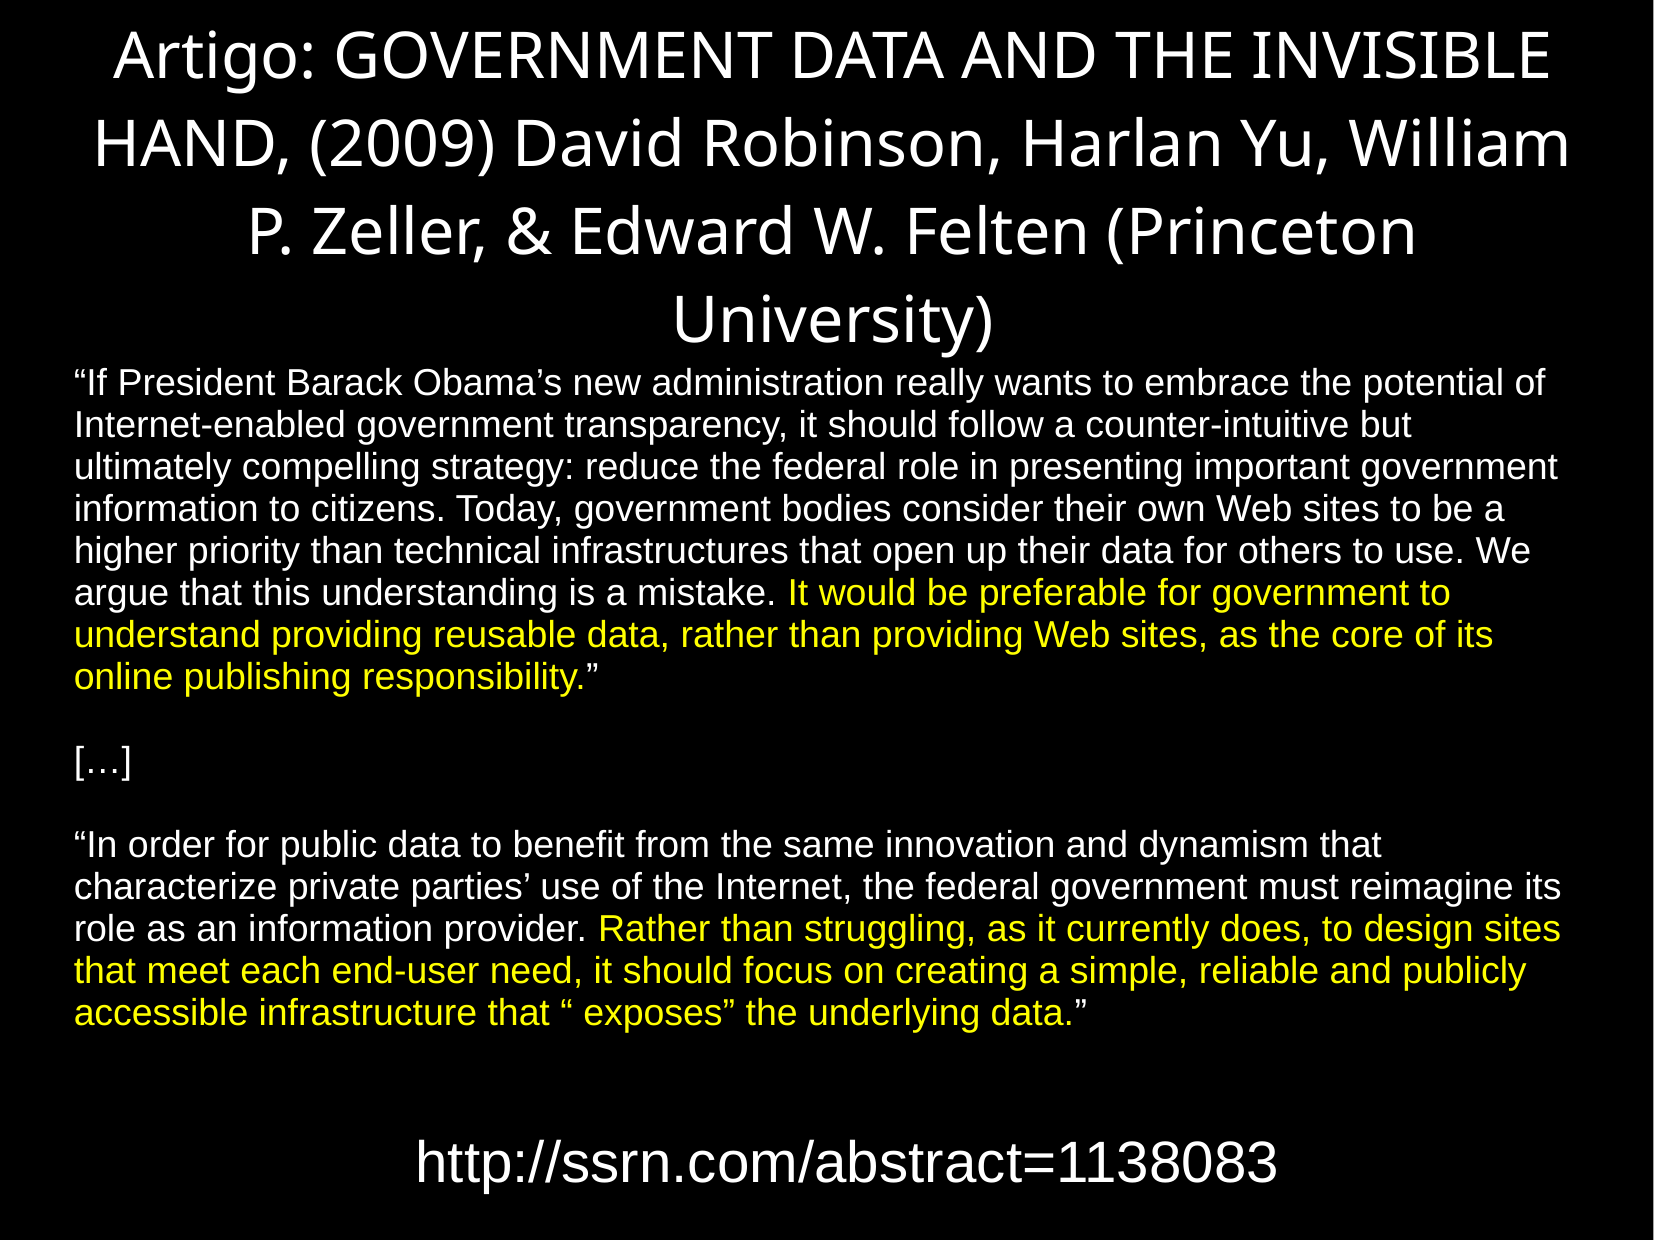

# Artigo: GOVERNMENT DATA AND THE INVISIBLE HAND, (2009) David Robinson, Harlan Yu, William P. Zeller, & Edward W. Felten (Princeton University)
“If President Barack Obama’s new administration really wants to embrace the potential of Internet-enabled government transparency, it should follow a counter-intuitive but ultimately compelling strategy: reduce the federal role in presenting important government information to citizens. Today, government bodies consider their own Web sites to be a higher priority than technical infrastructures that open up their data for others to use. We argue that this understanding is a mistake. It would be preferable for government to understand providing reusable data, rather than providing Web sites, as the core of its online publishing responsibility.”
[…]
“In order for public data to benefit from the same innovation and dynamism that characterize private parties’ use of the Internet, the federal government must reimagine its role as an information provider. Rather than struggling, as it currently does, to design sites that meet each end-user need, it should focus on creating a simple, reliable and publicly accessible infrastructure that “ exposes” the underlying data.”
http://ssrn.com/abstract=1138083